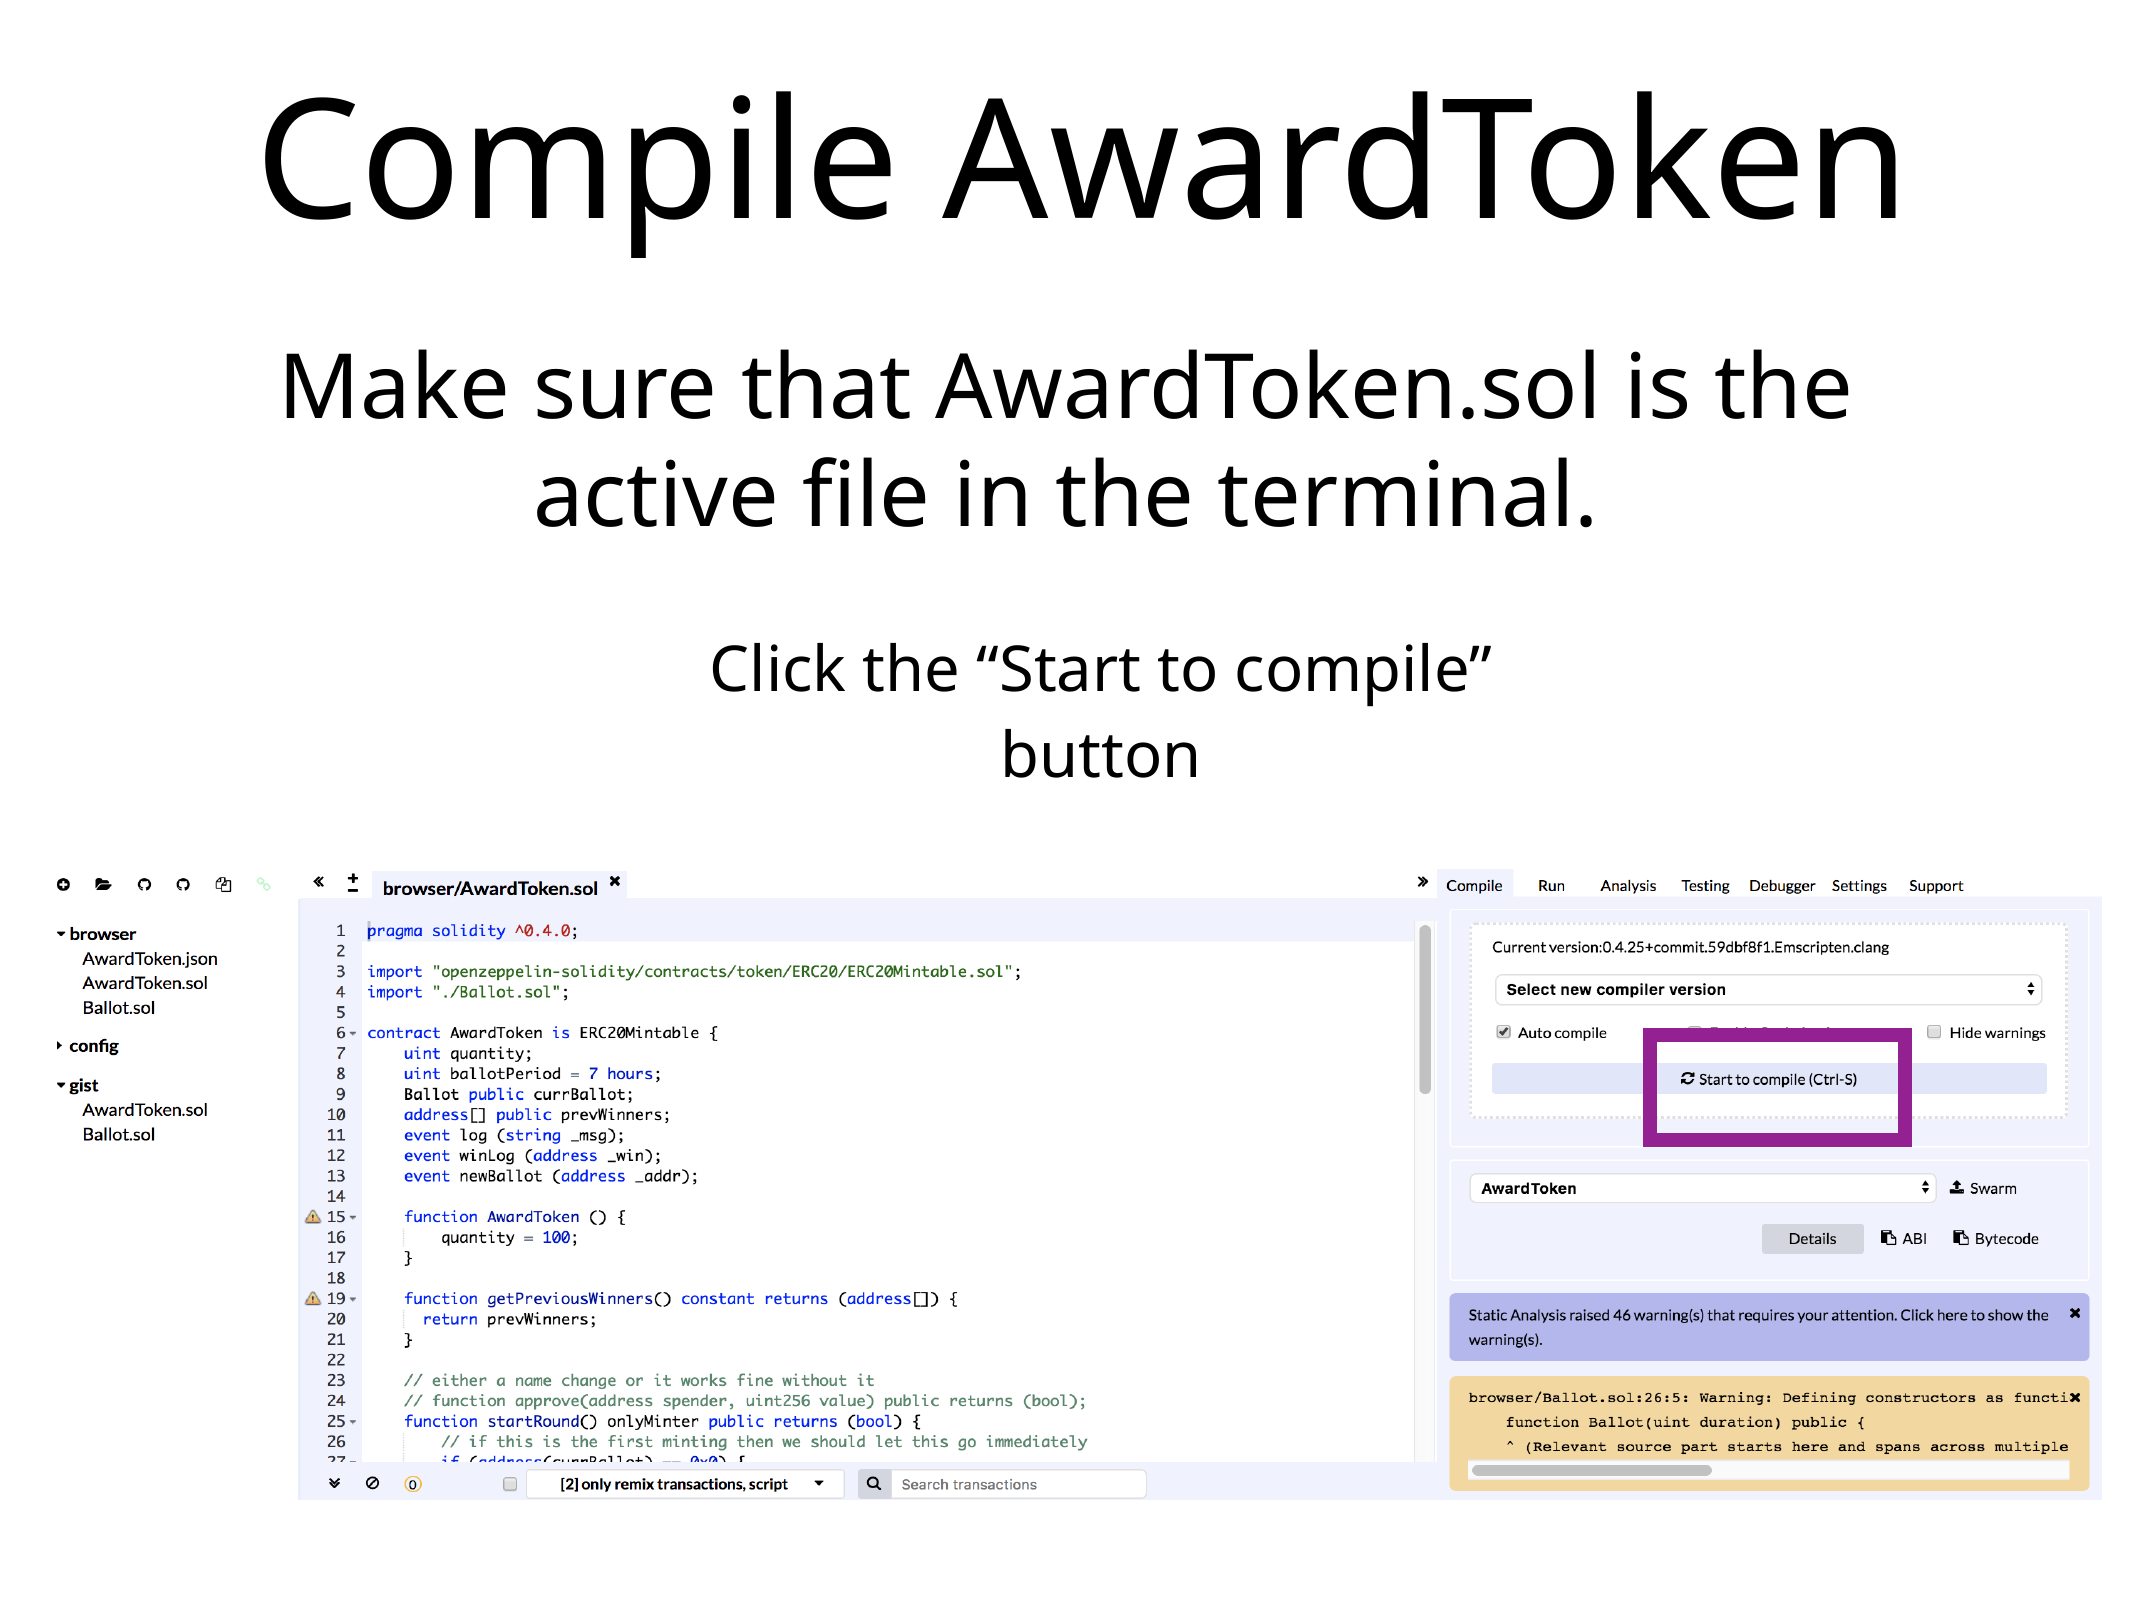

# Compile AwardToken
Make sure that AwardToken.sol is the active file in the terminal.
Click the “Start to compile” button